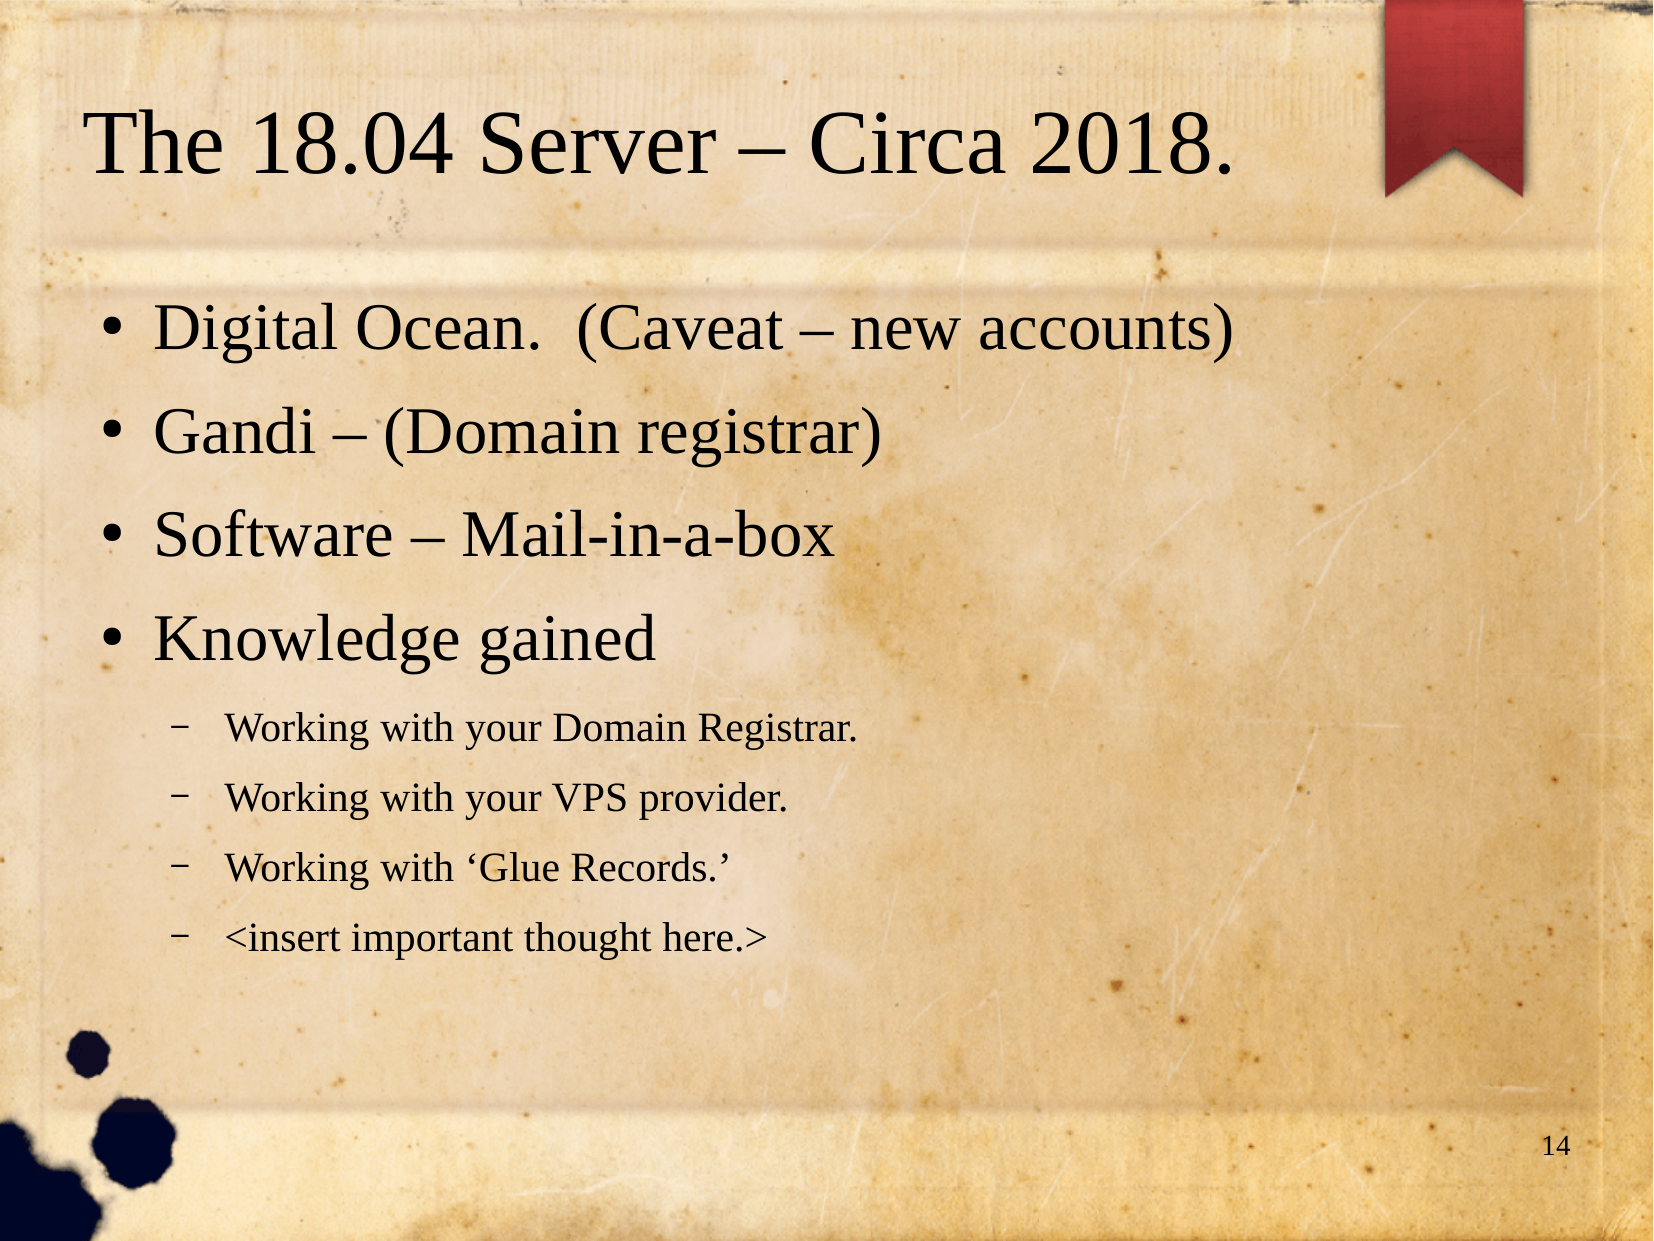

# The 18.04 Server – Circa 2018.
Digital Ocean. (Caveat – new accounts)
Gandi – (Domain registrar)
Software – Mail-in-a-box
Knowledge gained
Working with your Domain Registrar.
Working with your VPS provider.
Working with ‘Glue Records.’
<insert important thought here.>
14